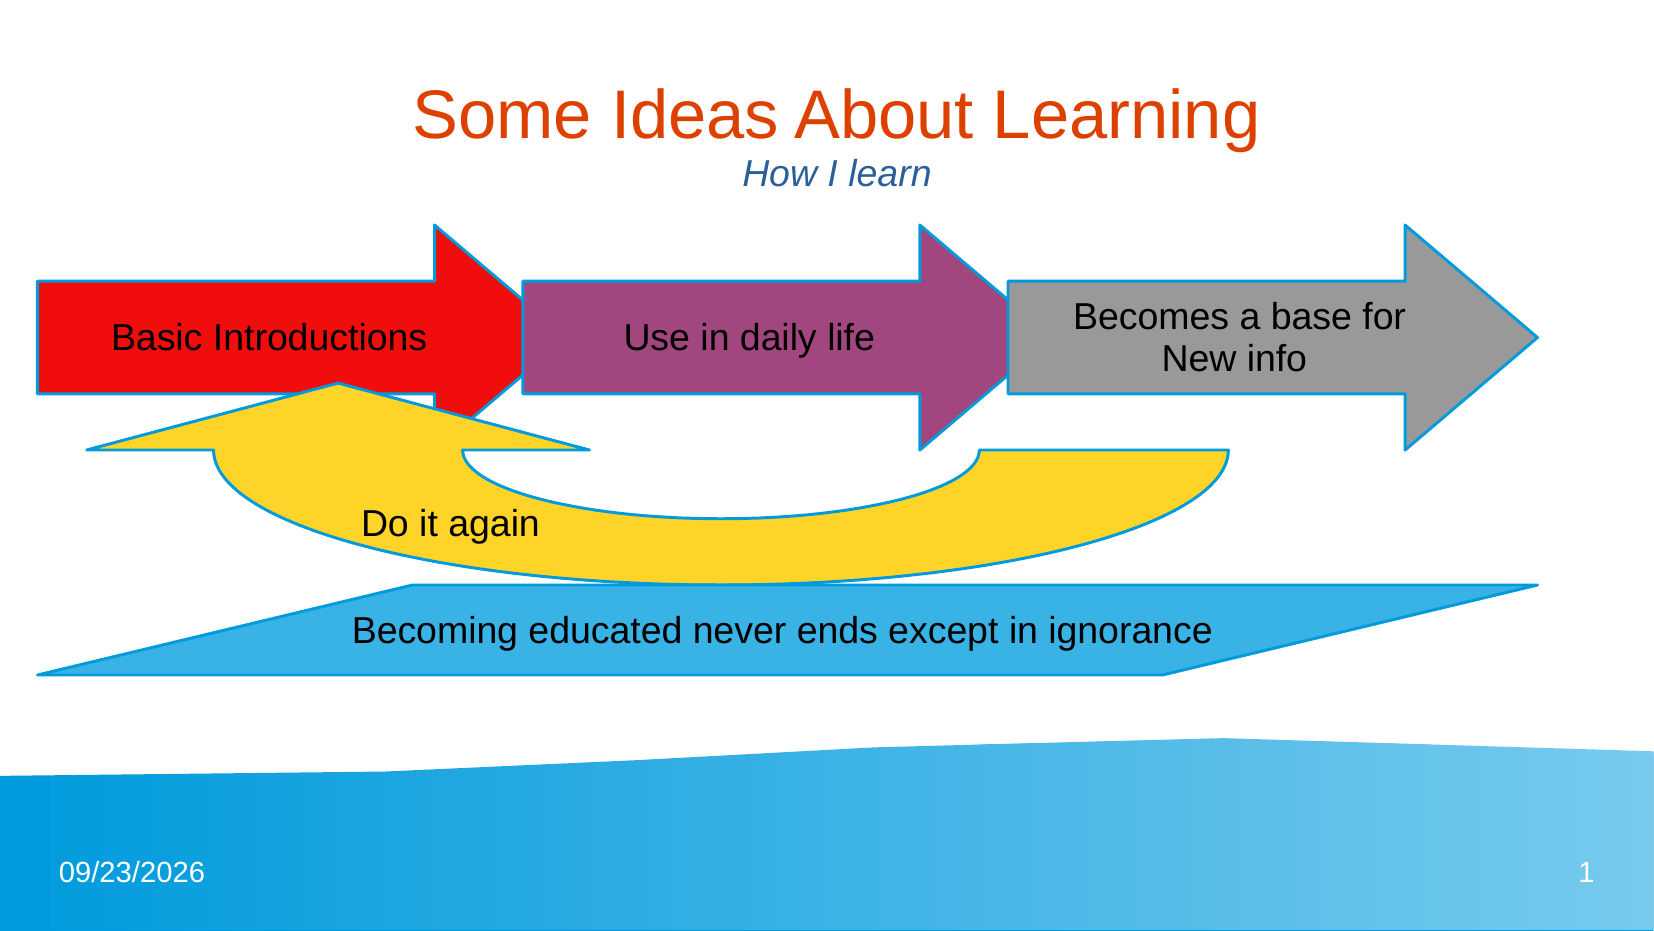

# Some Ideas About Learning How I learn
Basic Introductions
Use in daily life
Becomes a base for
New info
Do it again
Becoming educated never ends except in ignorance